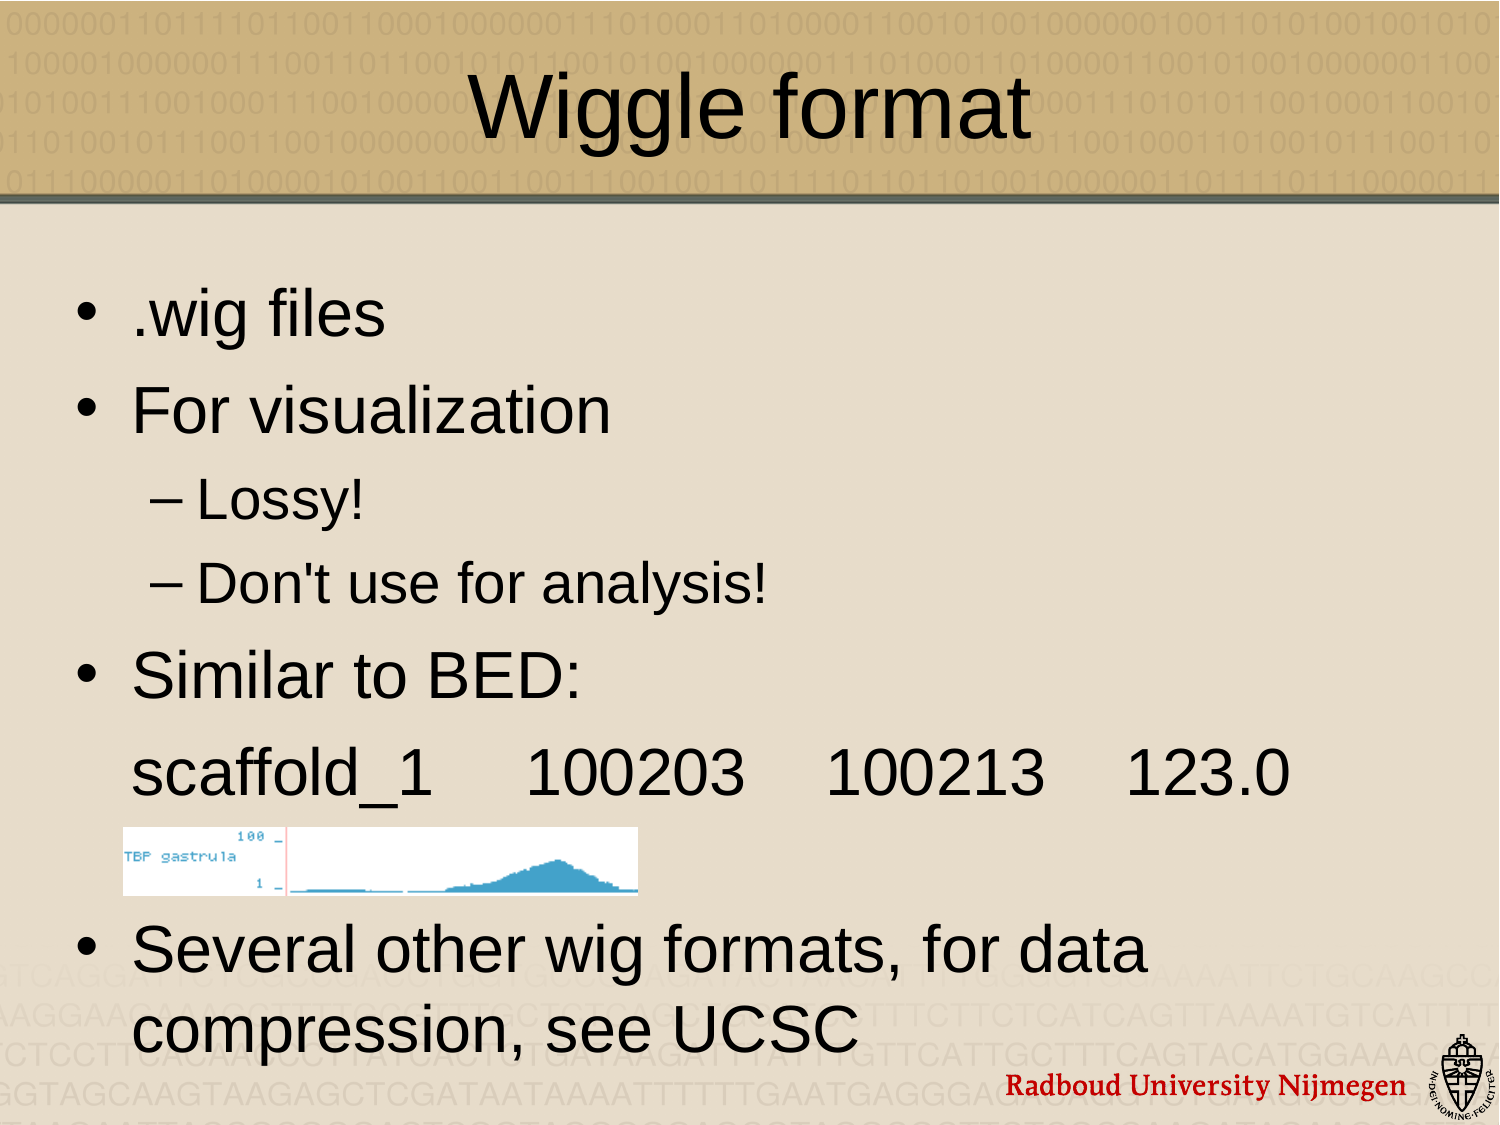

# Wiggle format
.wig files
For visualization
Lossy!
Don't use for analysis!
Similar to BED:
scaffold_1	100203	100213	123.0
Several other wig formats, for data compression, see UCSC